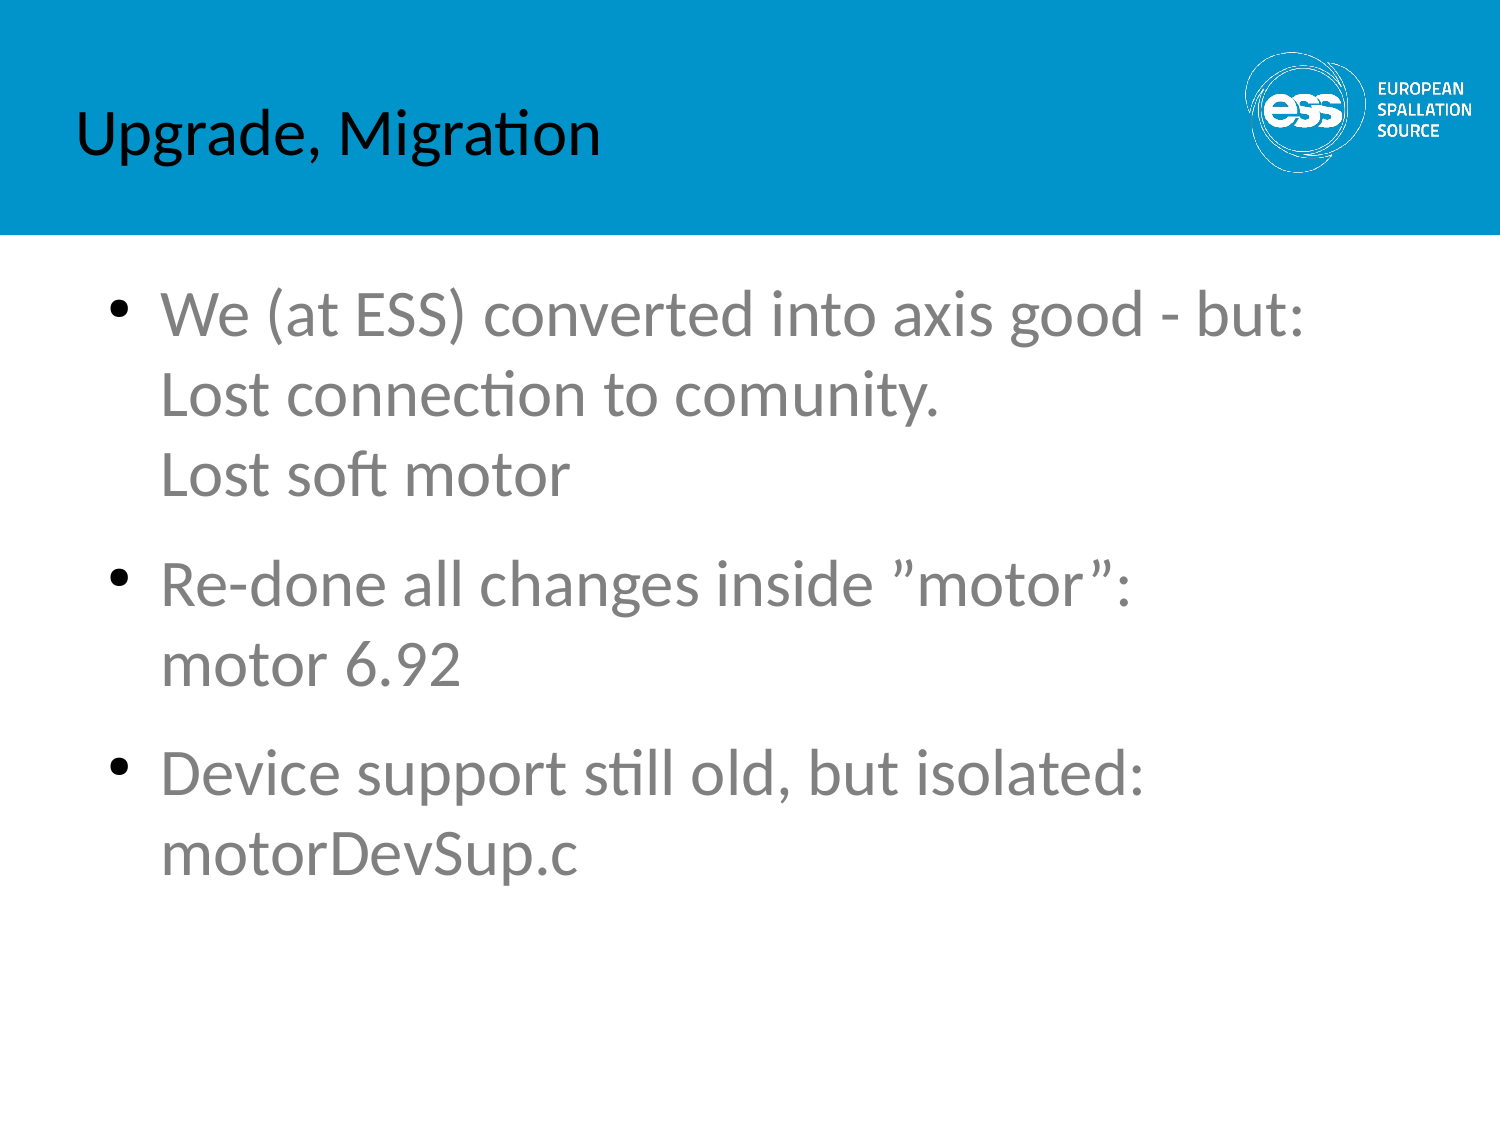

# Upgrade, Migration
We (at ESS) converted into axis good - but:
Lost connection to comunity.
Lost soft motor
Re-done all changes inside ”motor”:
motor 6.92
Device support still old, but isolated:
motorDevSup.c